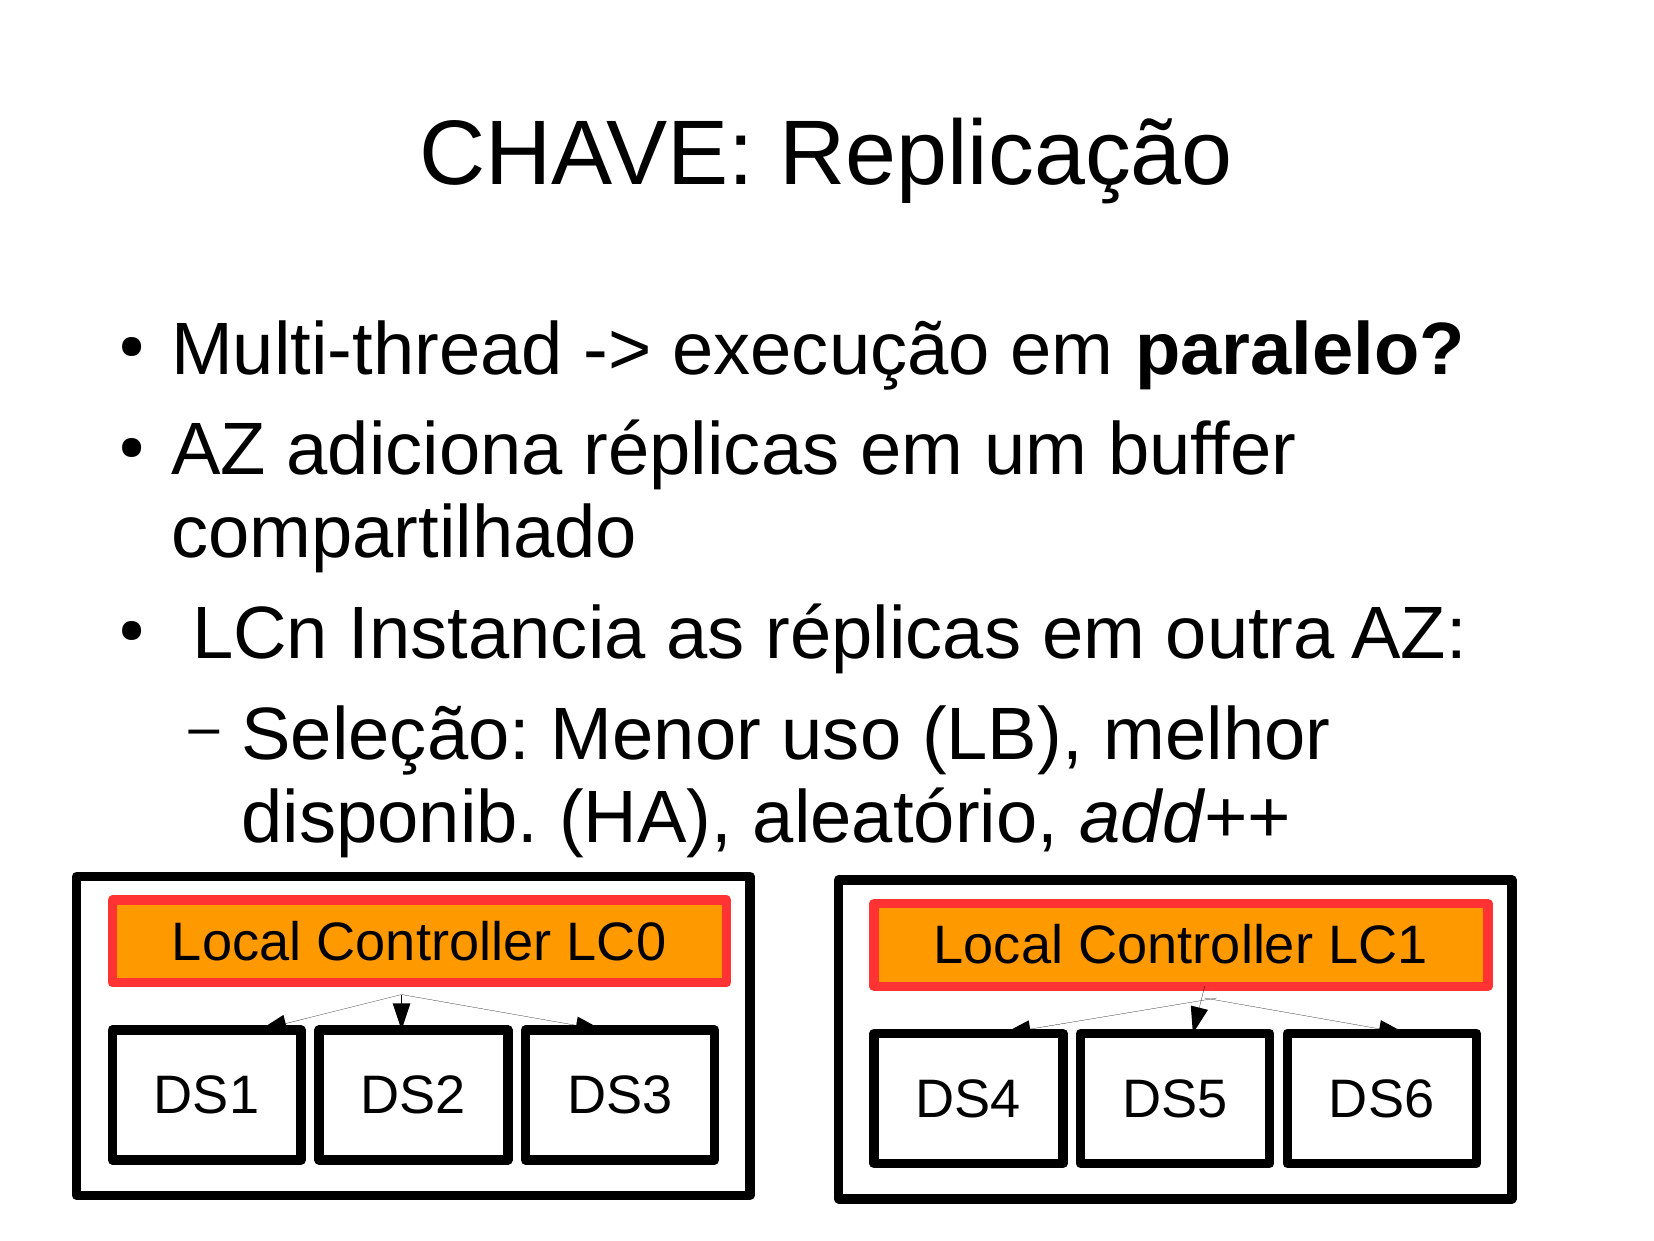

# CHAVE: Replicação
Multi-thread -> execução em paralelo?
AZ adiciona réplicas em um buffer compartilhado
 LCn Instancia as réplicas em outra AZ:
Seleção: Menor uso (LB), melhor disponib. (HA), aleatório, add++
Local Controller LC0
Local Controller LC1
DS1
DS2
DS3
DS4
DS5
DS6